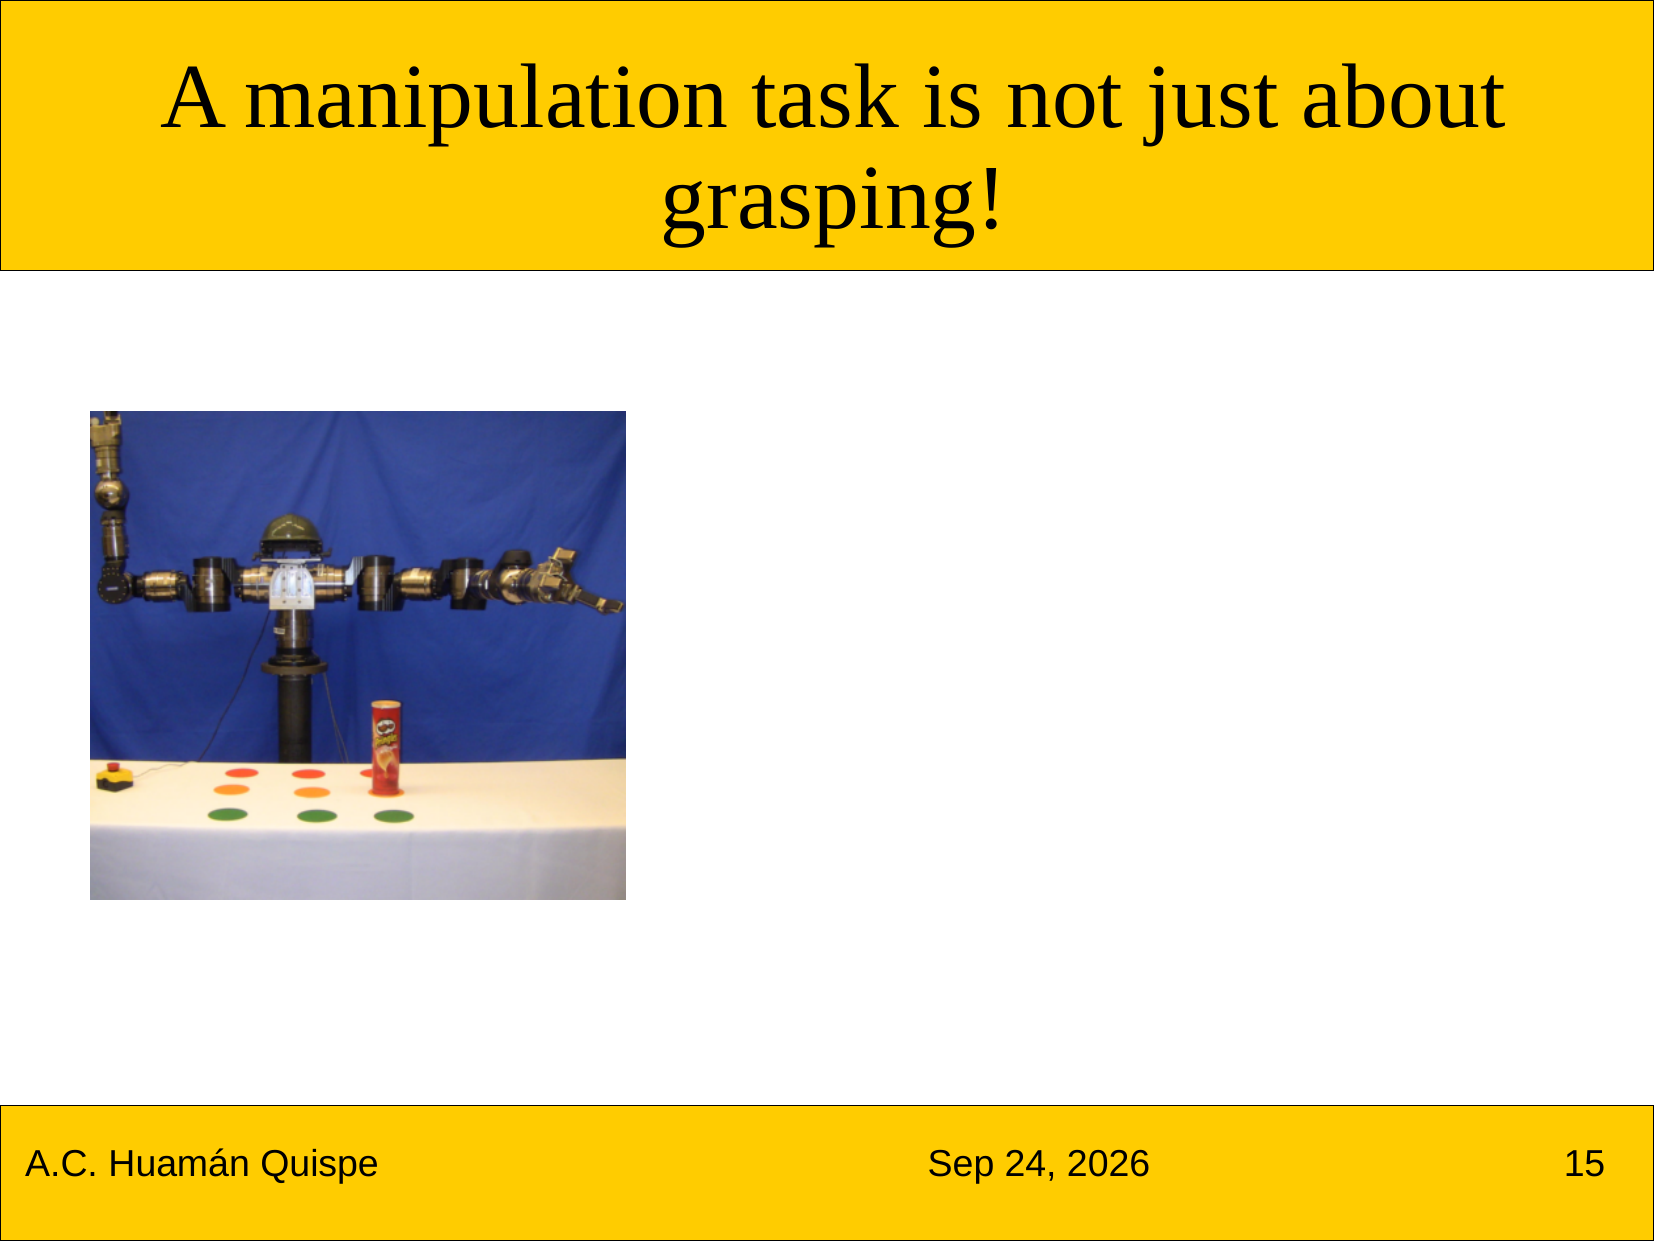

# A manipulation task is not just about grasping!